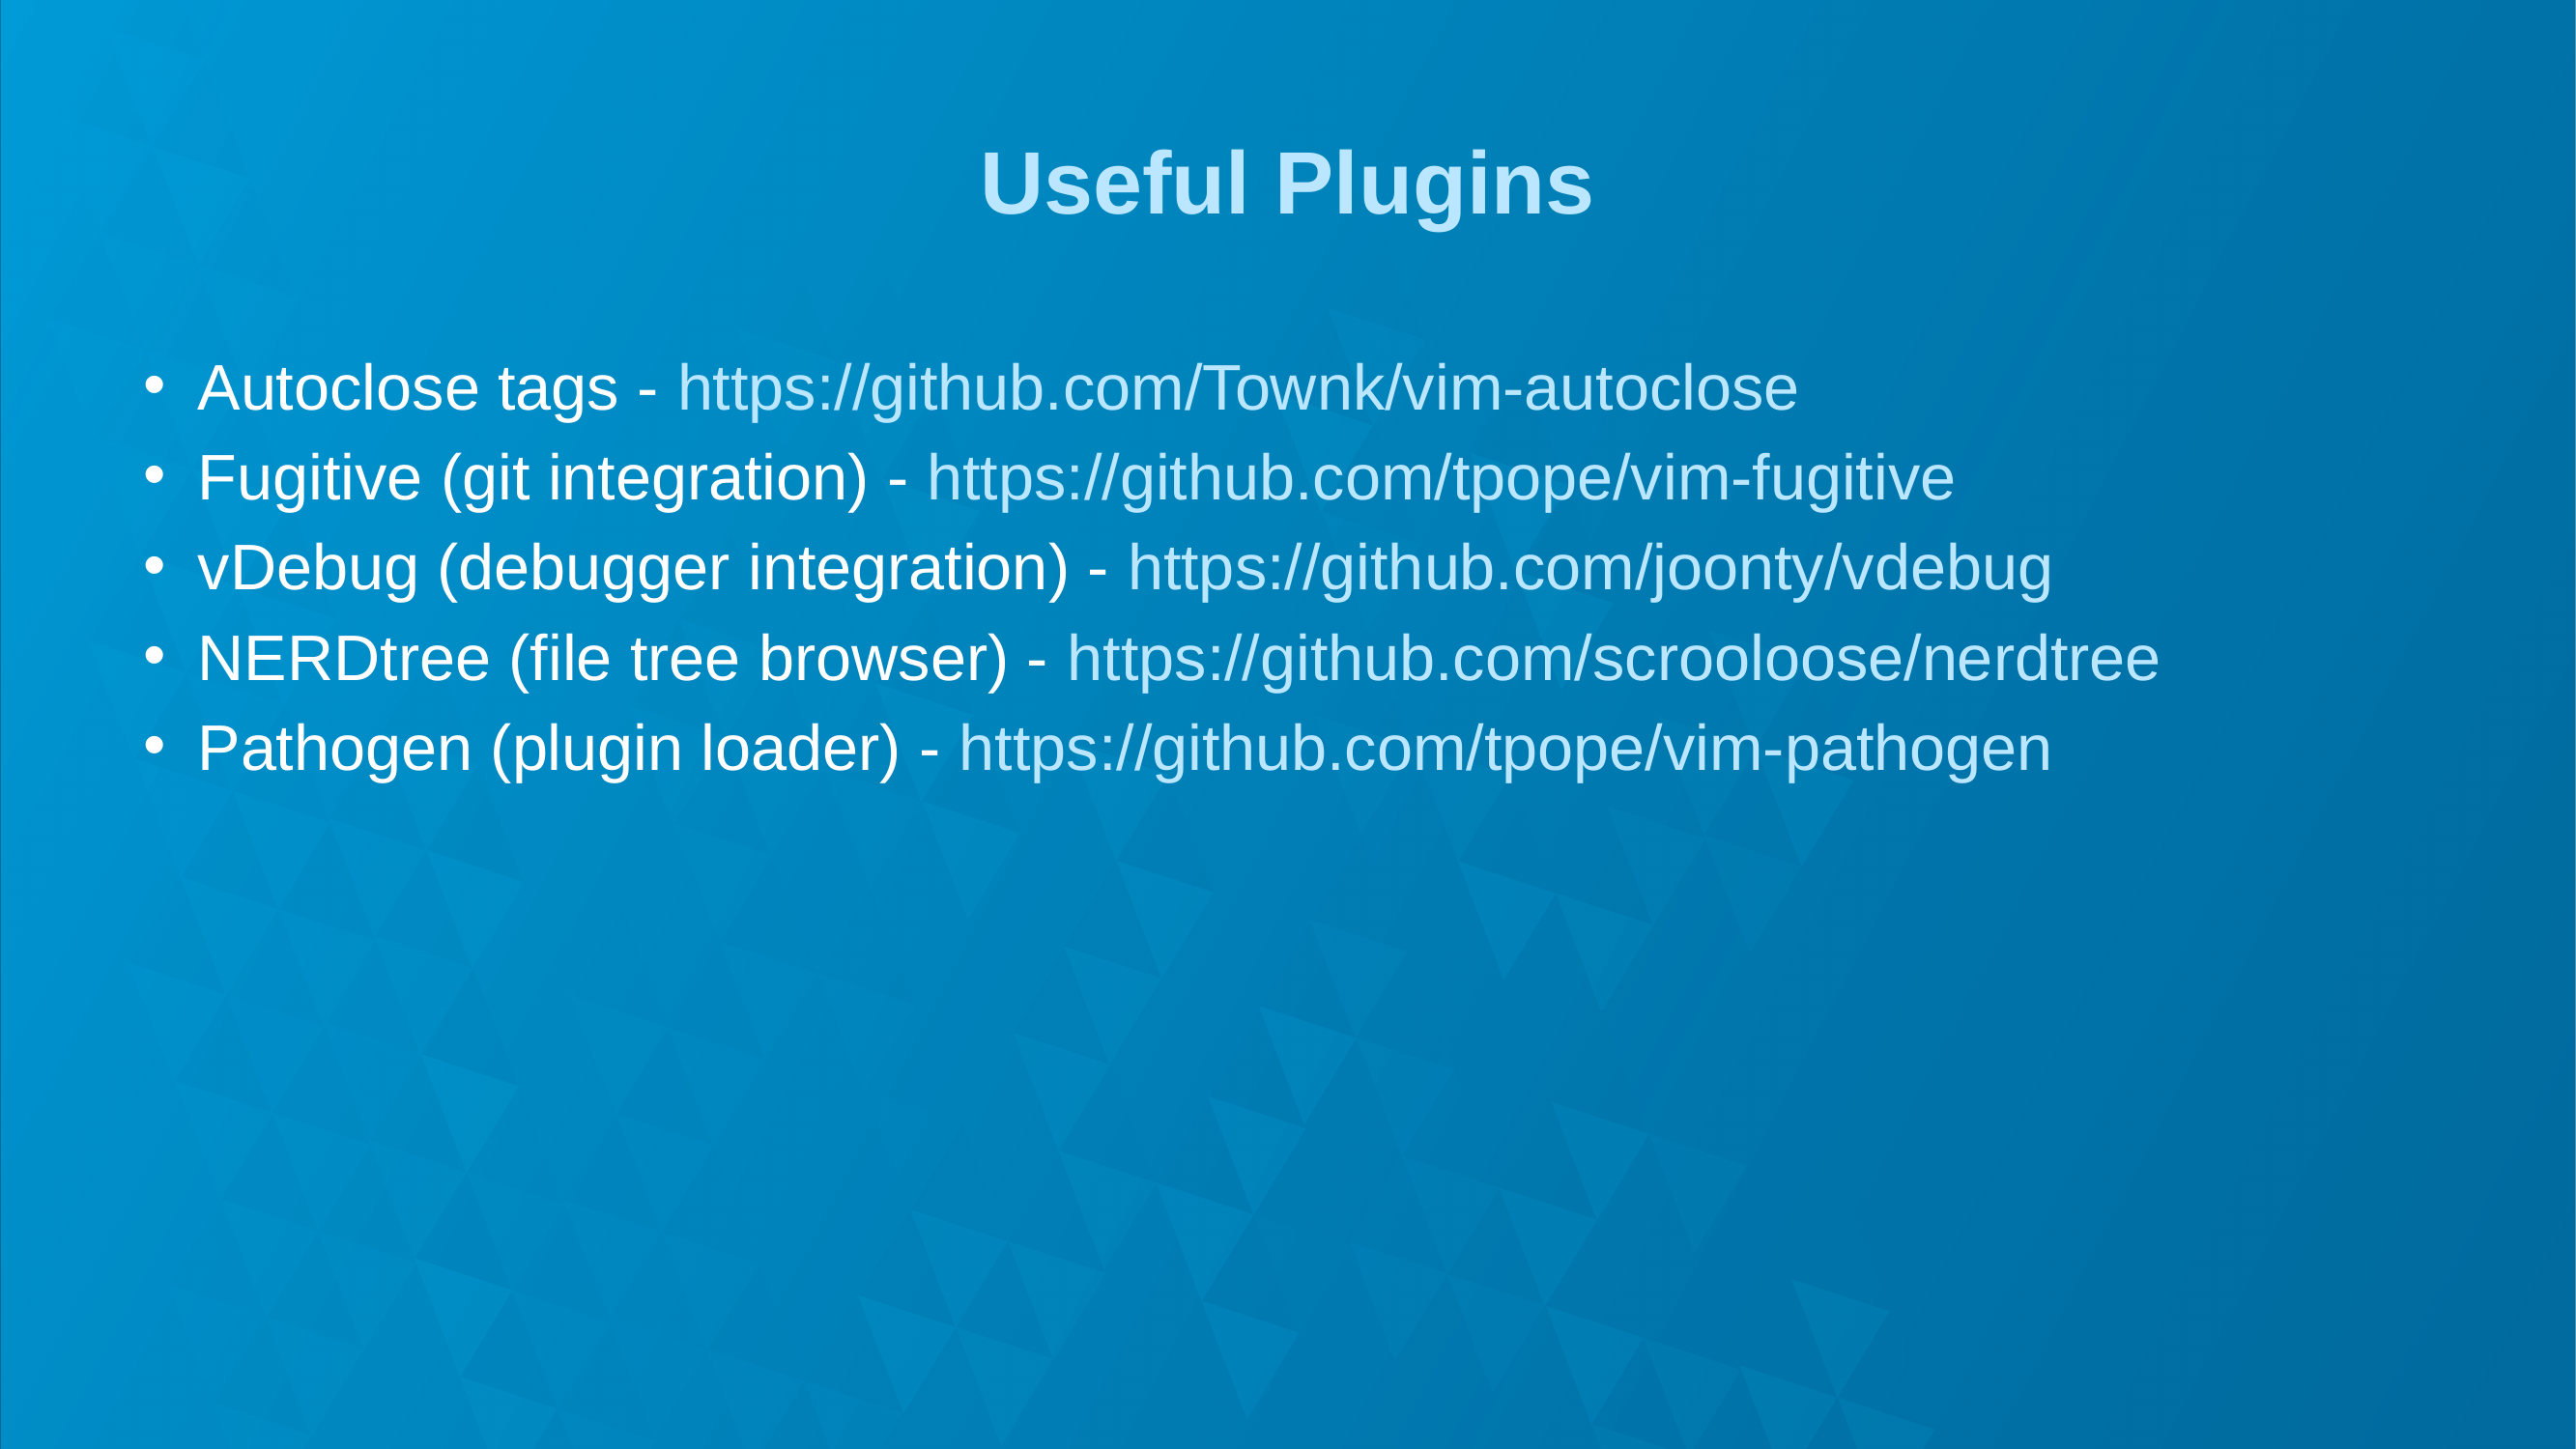

# Useful Plugins
Autoclose tags - https://github.com/Townk/vim-autoclose
Fugitive (git integration) - https://github.com/tpope/vim-fugitive
vDebug (debugger integration) - https://github.com/joonty/vdebug
NERDtree (file tree browser) - https://github.com/scrooloose/nerdtree
Pathogen (plugin loader) - https://github.com/tpope/vim-pathogen